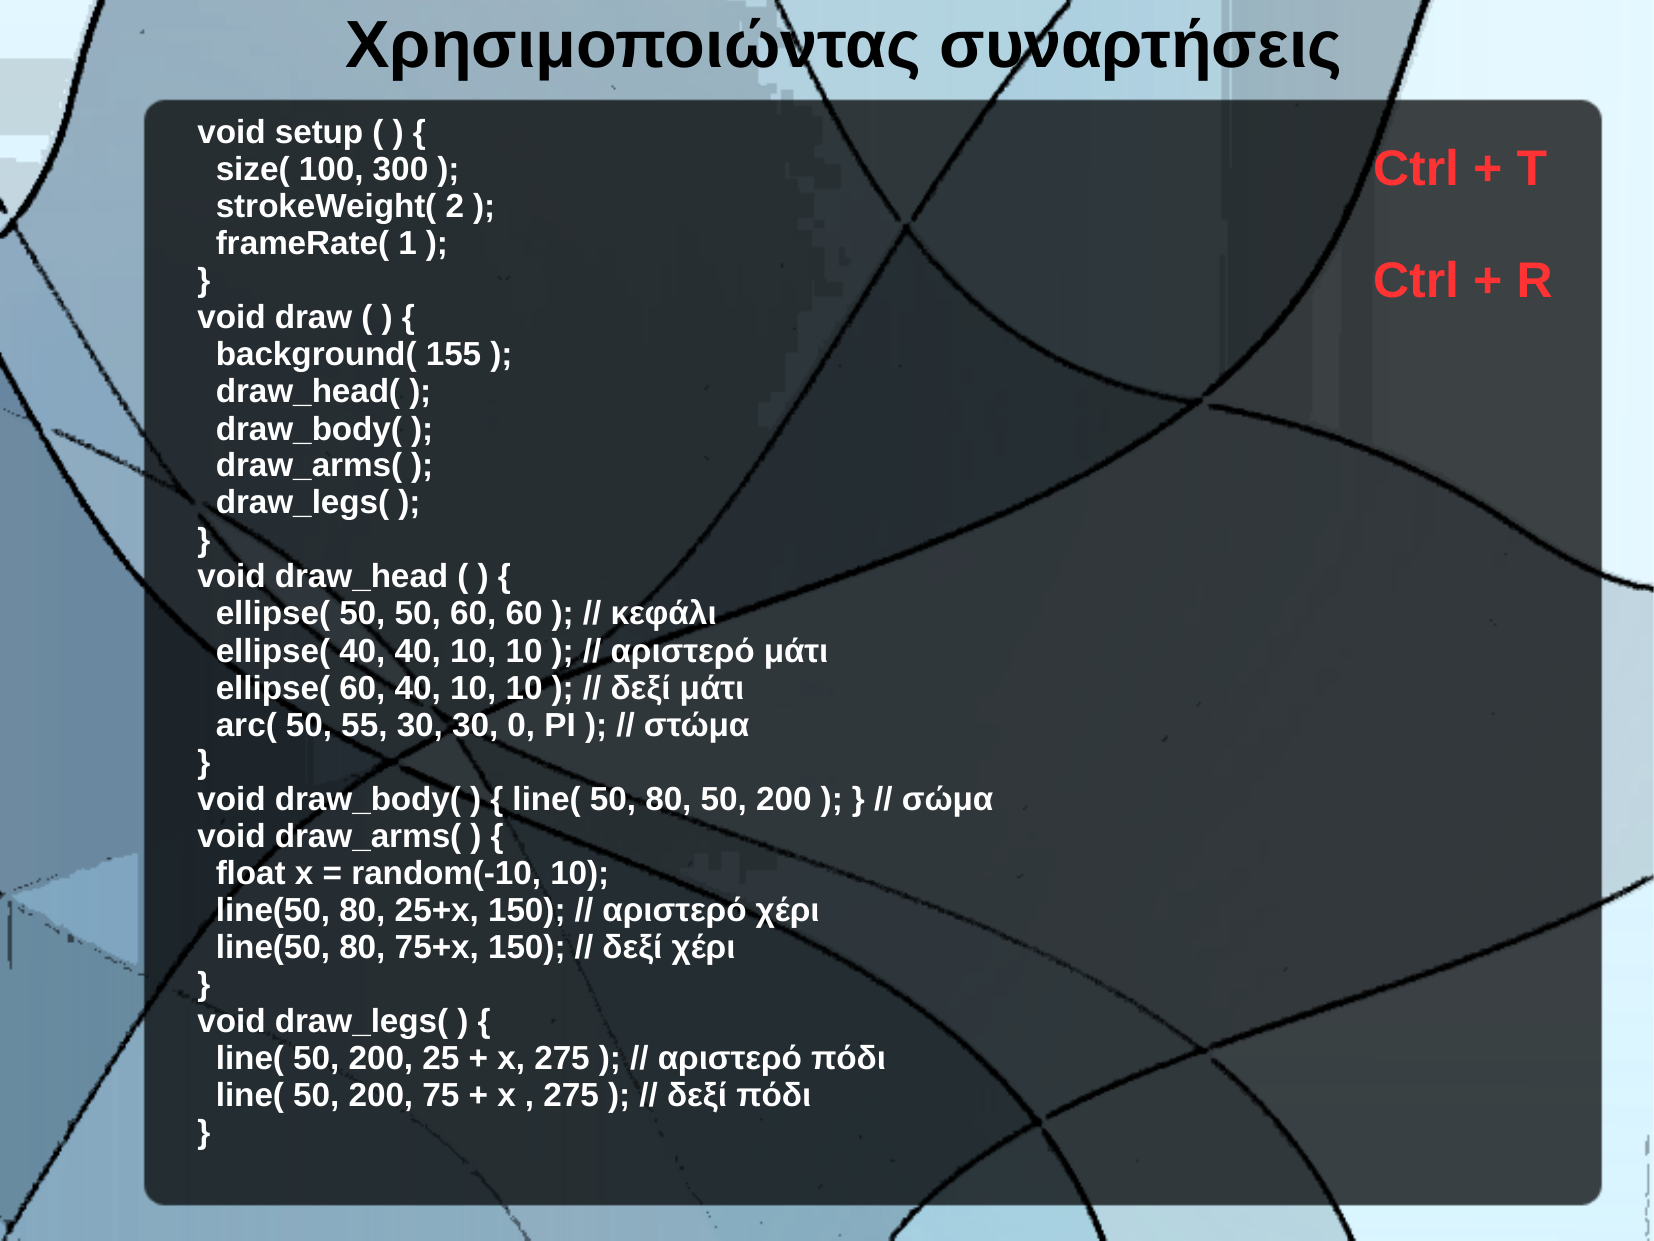

Χρησιμοποιώντας συναρτήσεις
void setup ( ) {
 size( 100, 300 );
 strokeWeight( 2 );
 frameRate( 1 );
}
void draw ( ) {
 background( 155 );
 draw_head( );
 draw_body( );
 draw_arms( );
 draw_legs( );
}
void draw_head ( ) {
 ellipse( 50, 50, 60, 60 ); // κεφάλι
 ellipse( 40, 40, 10, 10 ); // αριστερό μάτι
 ellipse( 60, 40, 10, 10 ); // δεξί μάτι
 arc( 50, 55, 30, 30, 0, PI ); // στώμα
}
void draw_body( ) { line( 50, 80, 50, 200 ); } // σώμα
void draw_arms( ) {
 float x = random(-10, 10);
 line(50, 80, 25+x, 150); // αριστερό χέρι
 line(50, 80, 75+x, 150); // δεξί χέρι
}
void draw_legs( ) {
 line( 50, 200, 25 + x, 275 ); // αριστερό πόδι
 line( 50, 200, 75 + x , 275 ); // δεξί πόδι
}
Ctrl + T
Ctrl + R